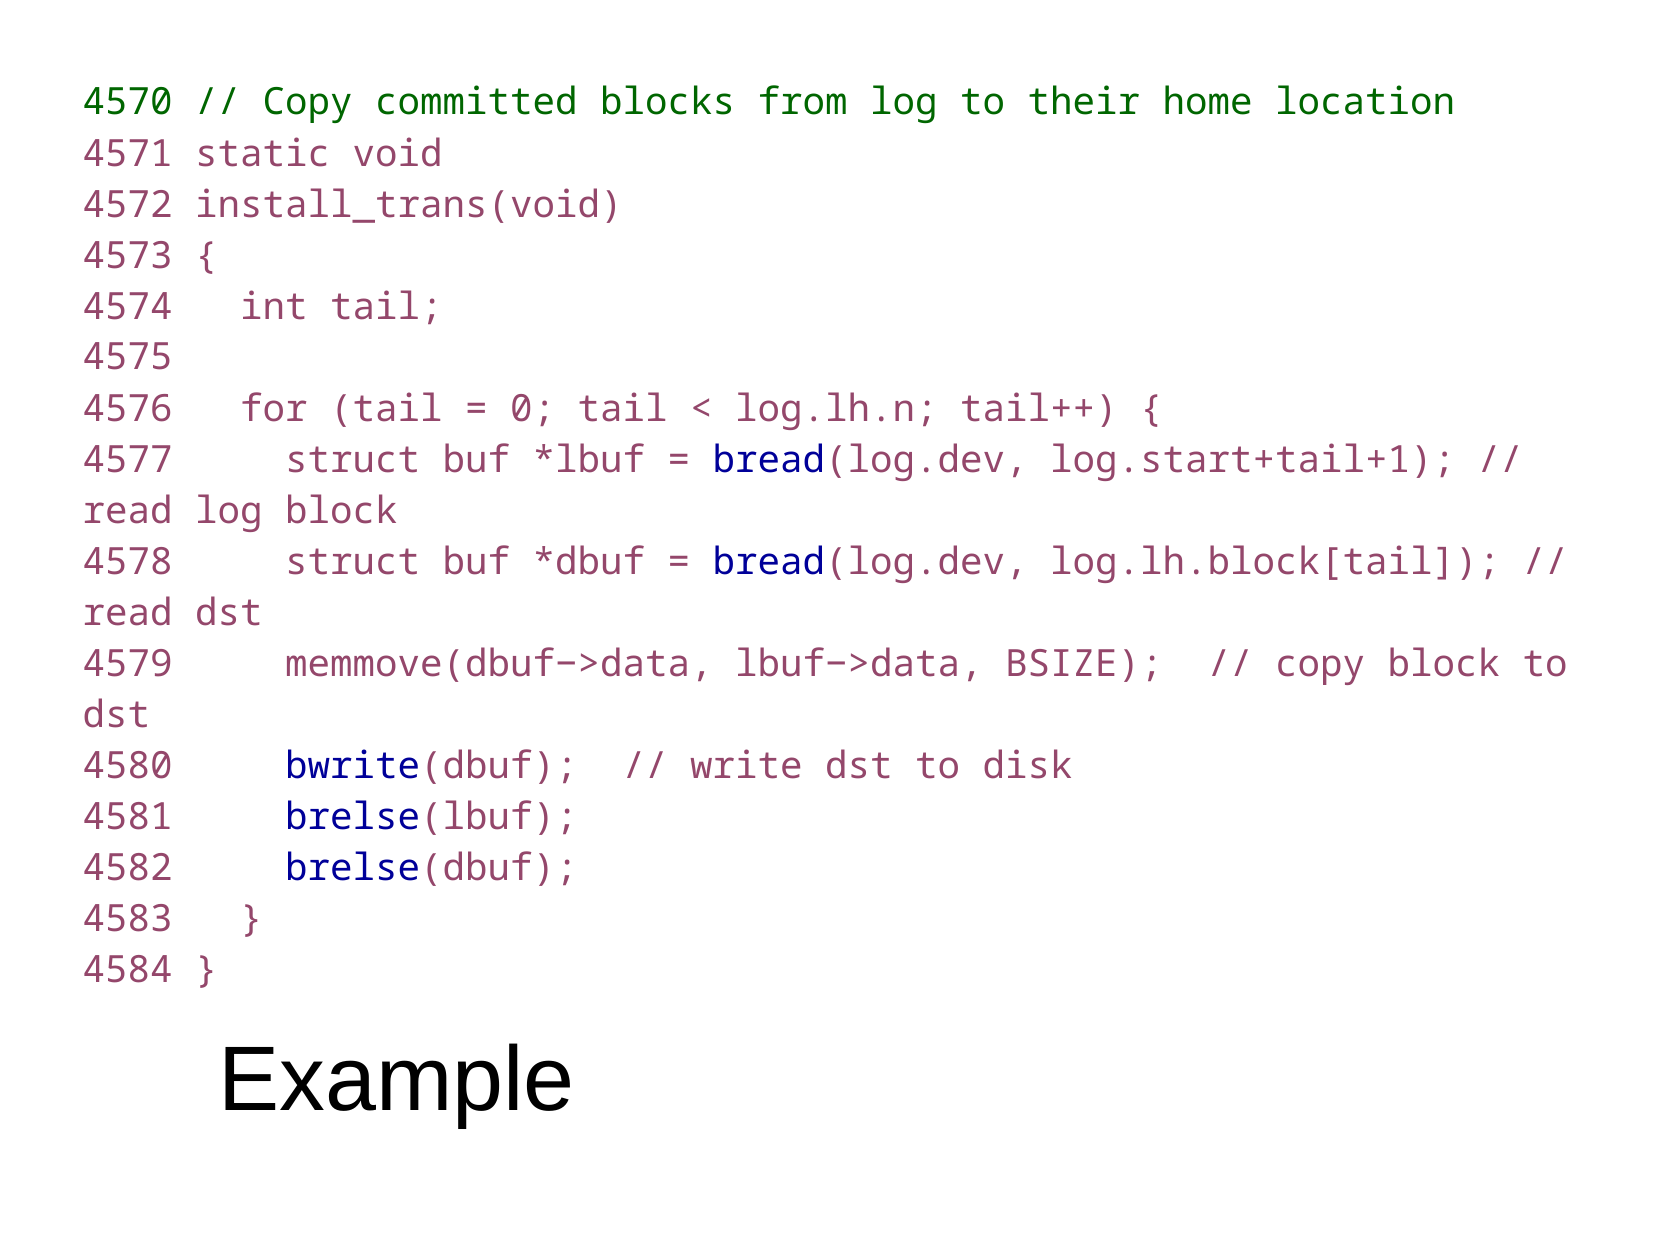

4570 // Copy committed blocks from log to their home location
4571 static void
4572 install_trans(void)
4573 {
4574 int tail;
4575
4576 for (tail = 0; tail < log.lh.n; tail++) {
4577 struct buf *lbuf = bread(log.dev, log.start+tail+1); // read log block
4578 struct buf *dbuf = bread(log.dev, log.lh.block[tail]); // read dst
4579 memmove(dbuf−>data, lbuf−>data, BSIZE); // copy block to dst
4580 bwrite(dbuf); // write dst to disk
4581 brelse(lbuf);
4582 brelse(dbuf);
4583 }
4584 }
# Example